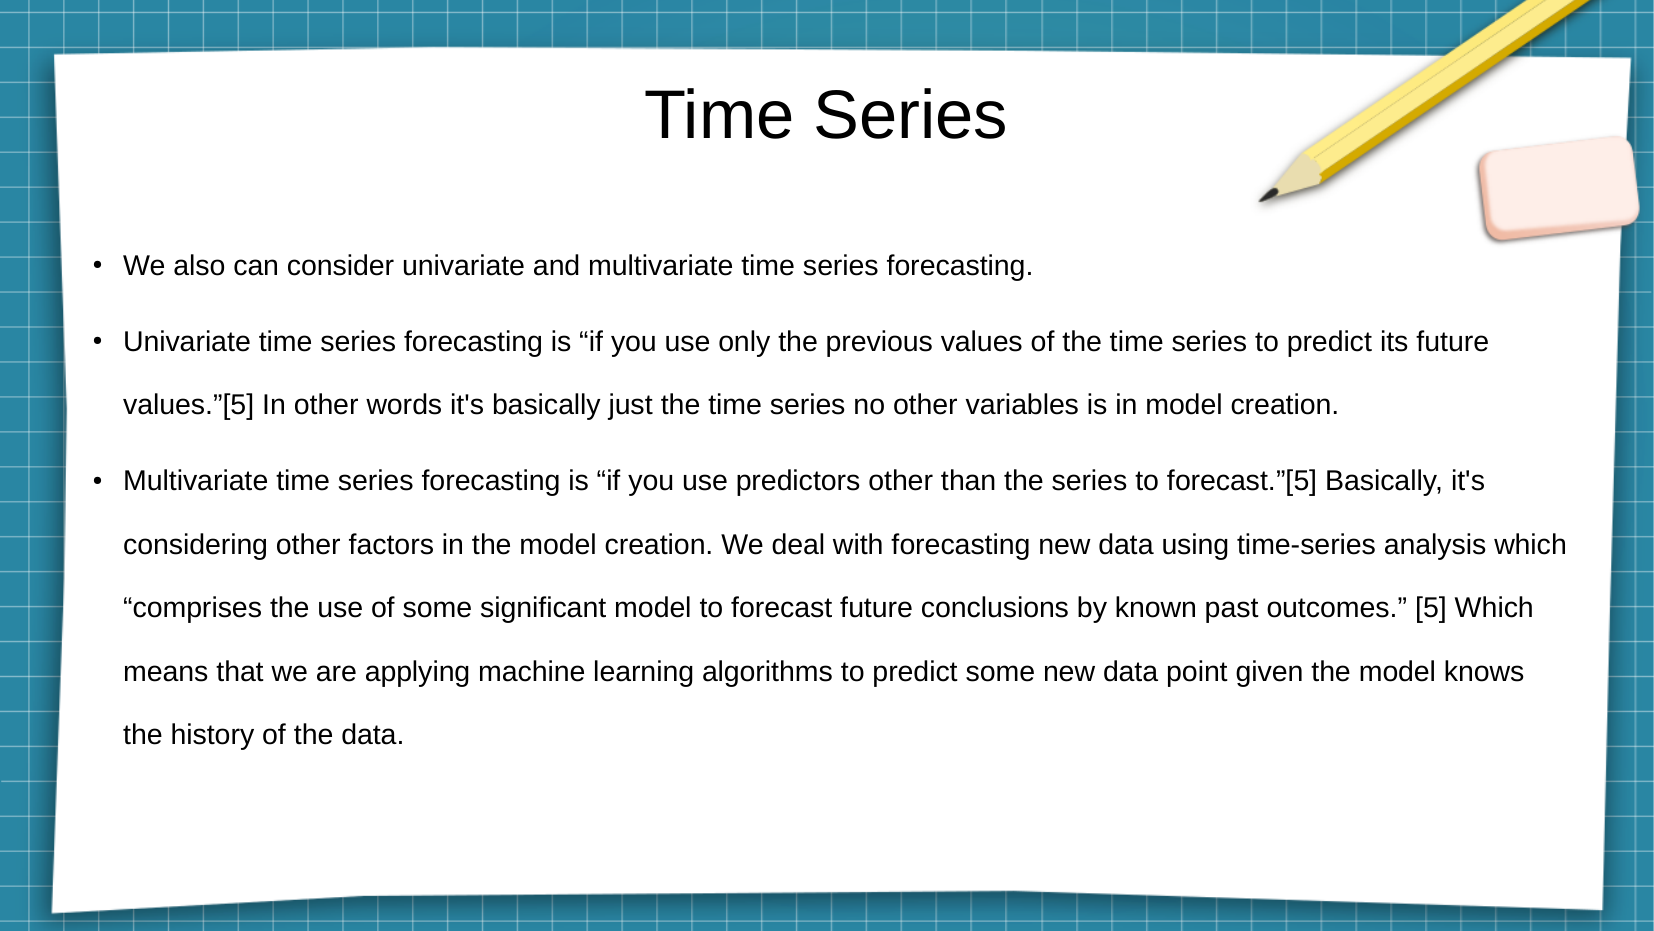

# Time Series
We also can consider univariate and multivariate time series forecasting.
Univariate time series forecasting is “if you use only the previous values of the time series to predict its future values.”[5] In other words it's basically just the time series no other variables is in model creation.
Multivariate time series forecasting is “if you use predictors other than the series to forecast.”[5] Basically, it's considering other factors in the model creation. We deal with forecasting new data using time-series analysis which “comprises the use of some significant model to forecast future conclusions by known past outcomes.” [5] Which means that we are applying machine learning algorithms to predict some new data point given the model knows the history of the data.